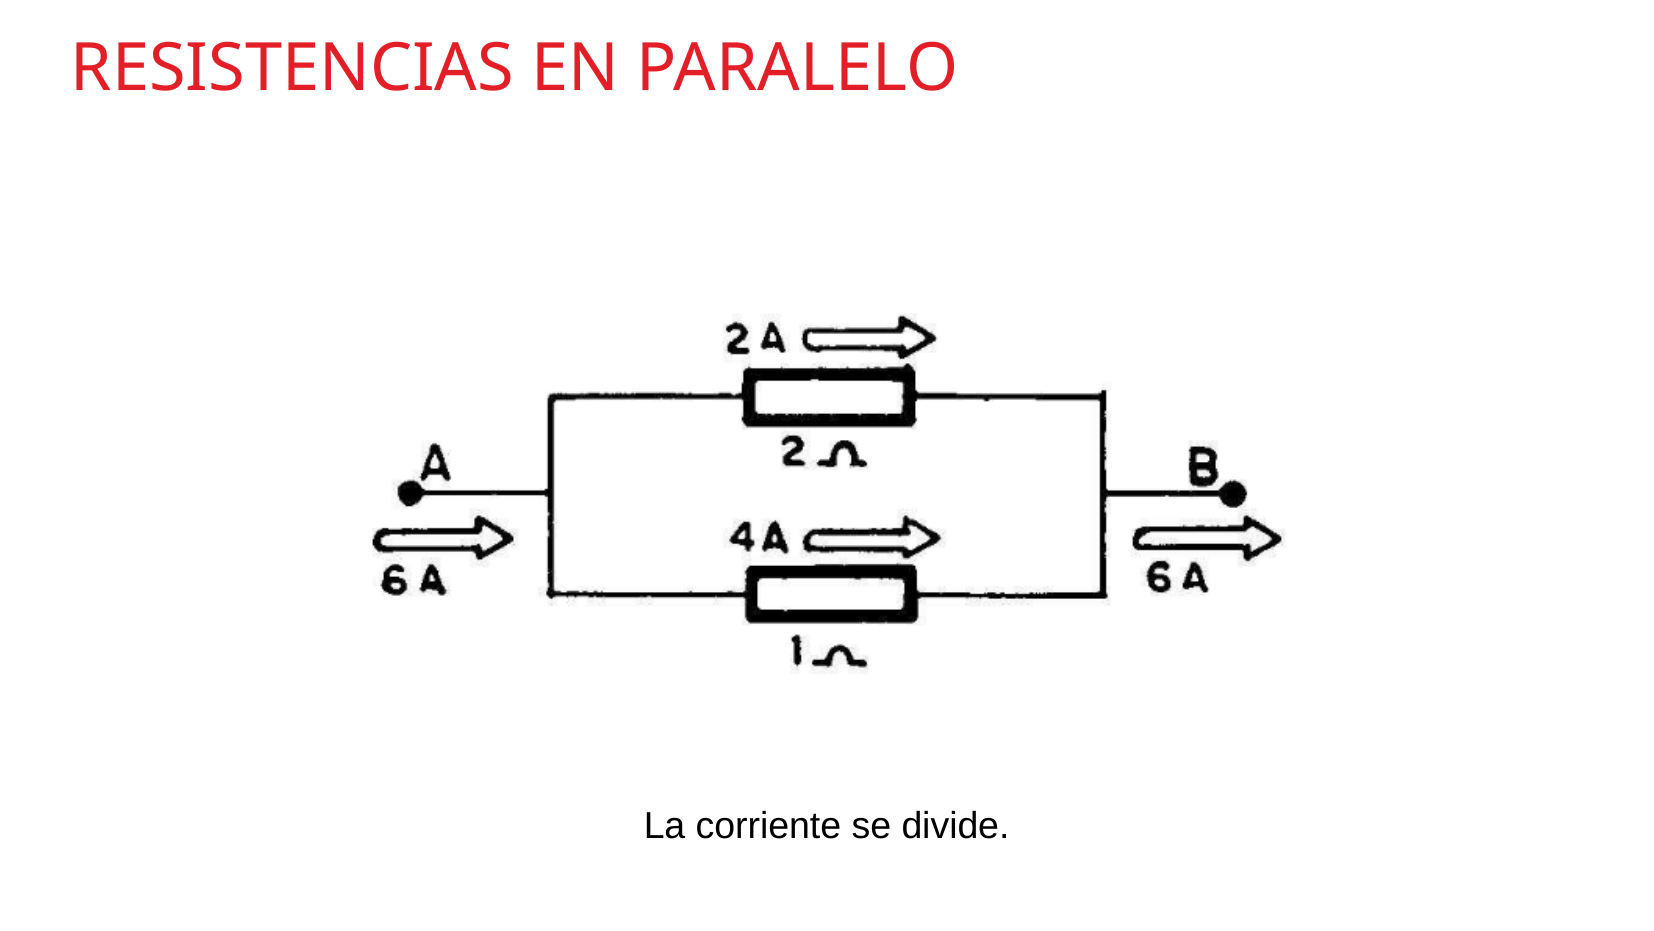

# RESISTENCIAS EN PARALELO
La corriente se divide.